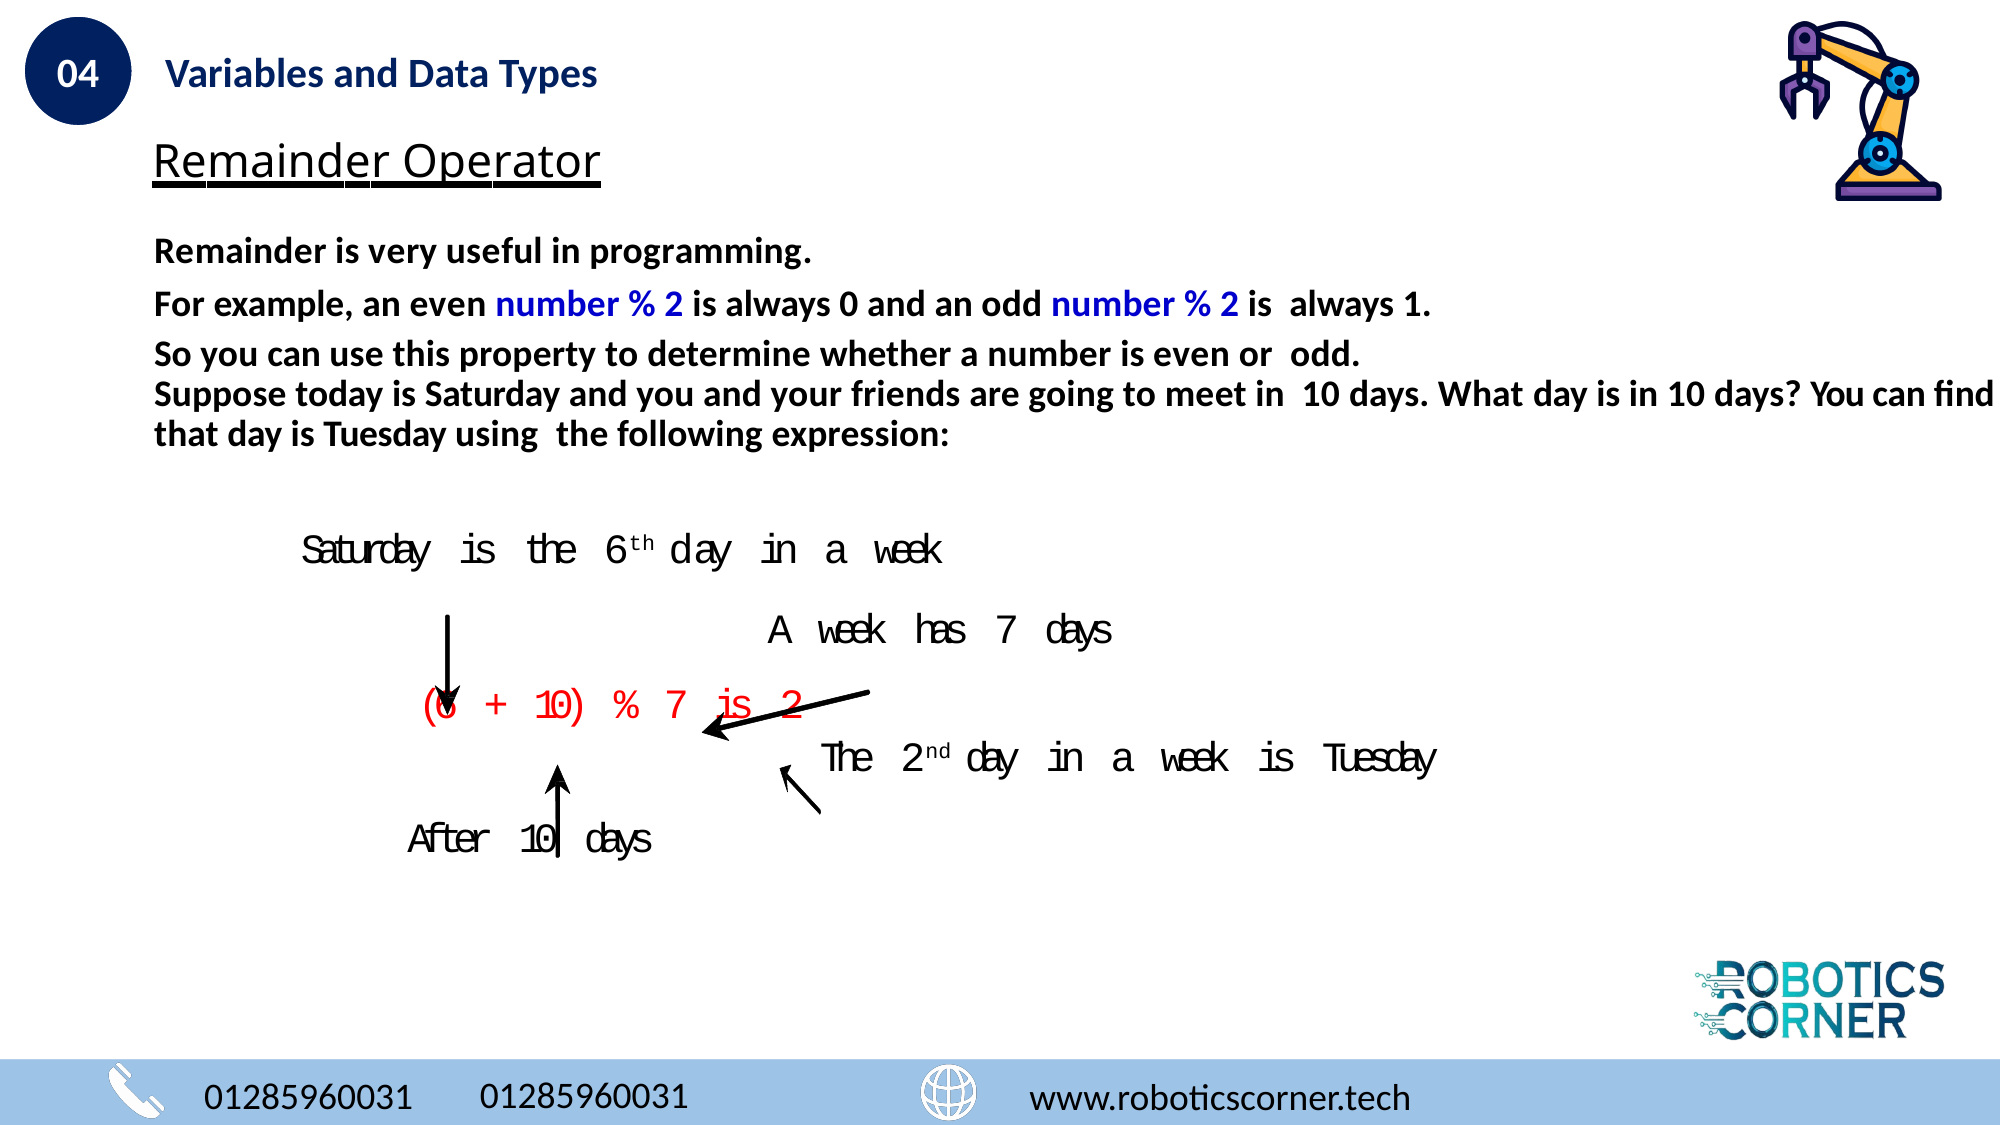

04
Variables and Data Types
# Remainder Operator
Remainder is very useful in programming.
For example, an even number % 2 is always 0 and an odd number % 2 is always 1.
So you can use this property to determine whether a number is even or odd.
Suppose today is Saturday and you and your friends are going to meet in 10 days. What day is in 10 days? You can find that day is Tuesday using the following expression:
Saturday is the 6th day in a week
A week has 7 days
(6 + 10) % 7 is 2
The 2nd day in a week is Tuesday
After 10 days
01285960031
01285960031
www.roboticscorner.tech